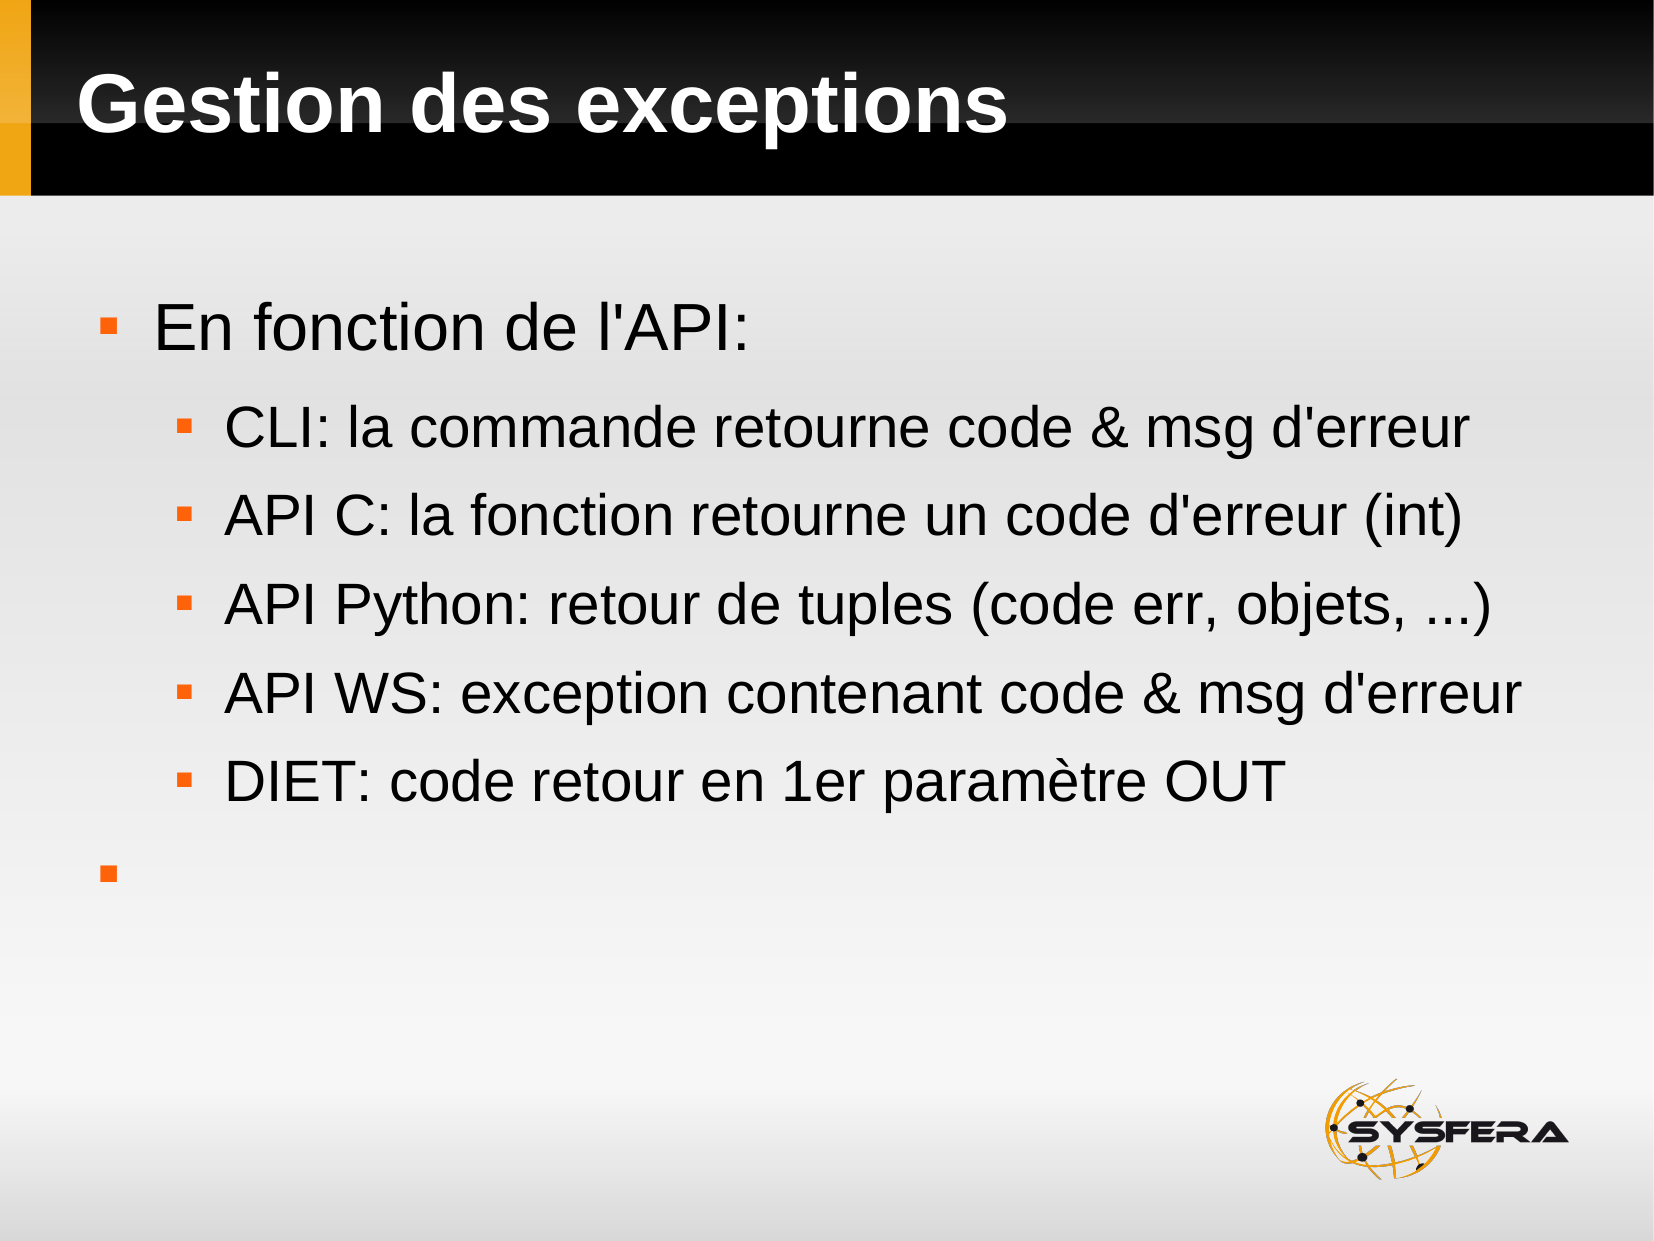

# Gestion des exceptions
En fonction de l'API:
CLI: la commande retourne code & msg d'erreur
API C: la fonction retourne un code d'erreur (int)
API Python: retour de tuples (code err, objets, ...)
API WS: exception contenant code & msg d'erreur
DIET: code retour en 1er paramètre OUT